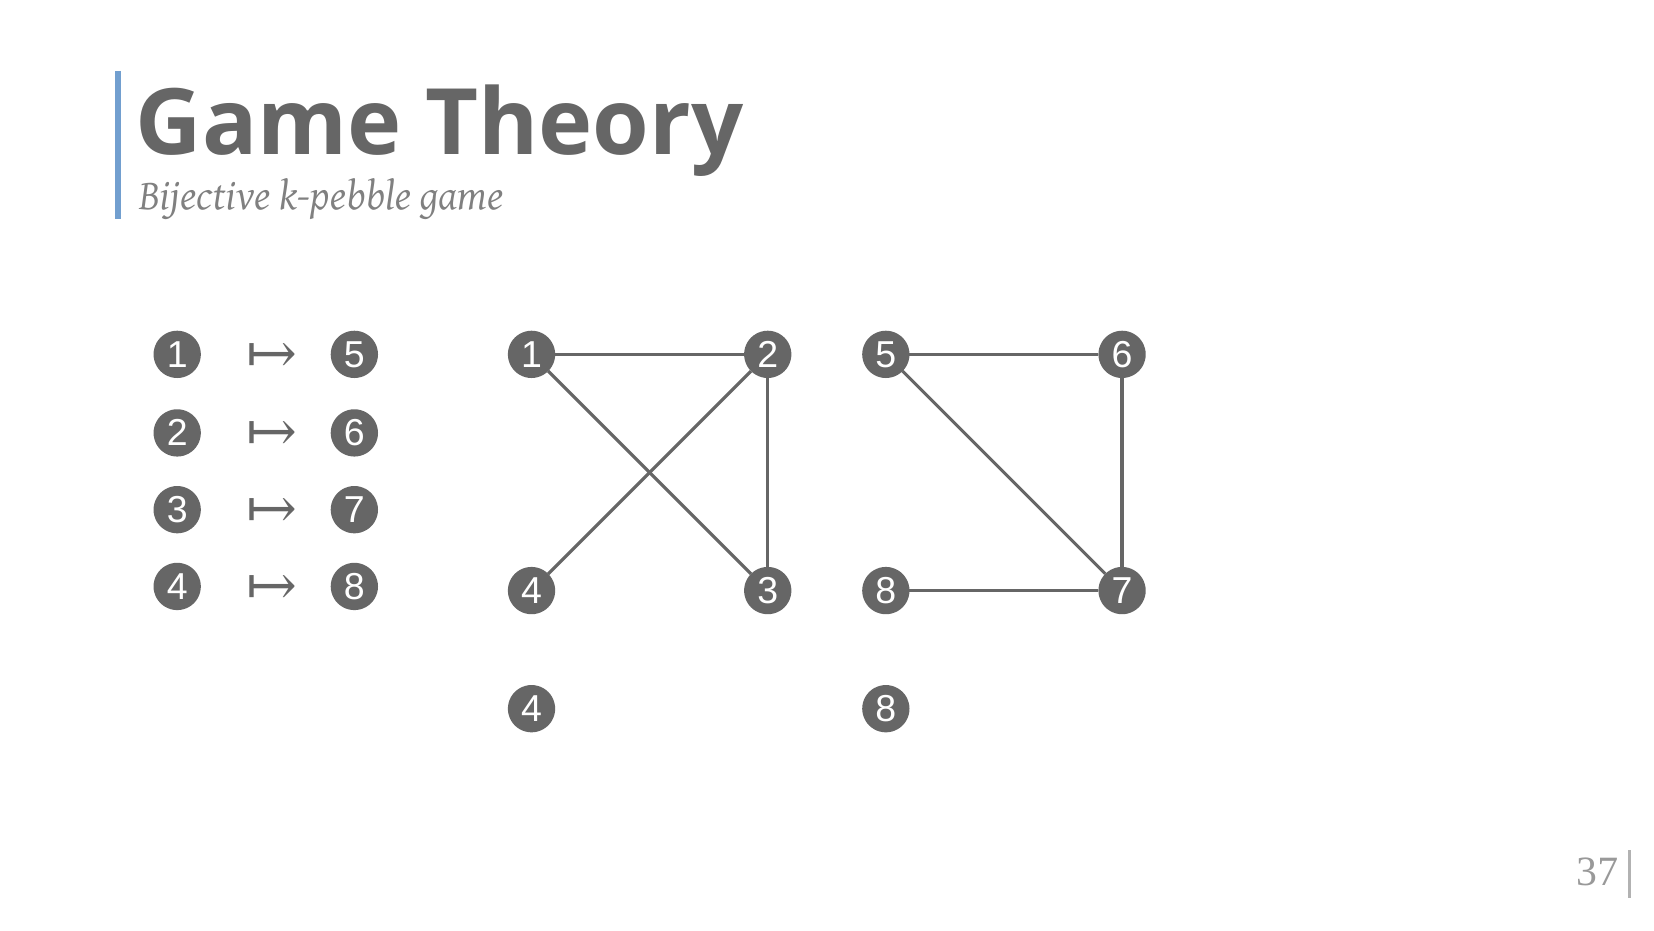

# Game Theory
Bijective k-pebble game
↦
1
5
1
2
5
6
↦
2
6
↦
3
7
↦
4
8
4
3
8
7
4
8
37